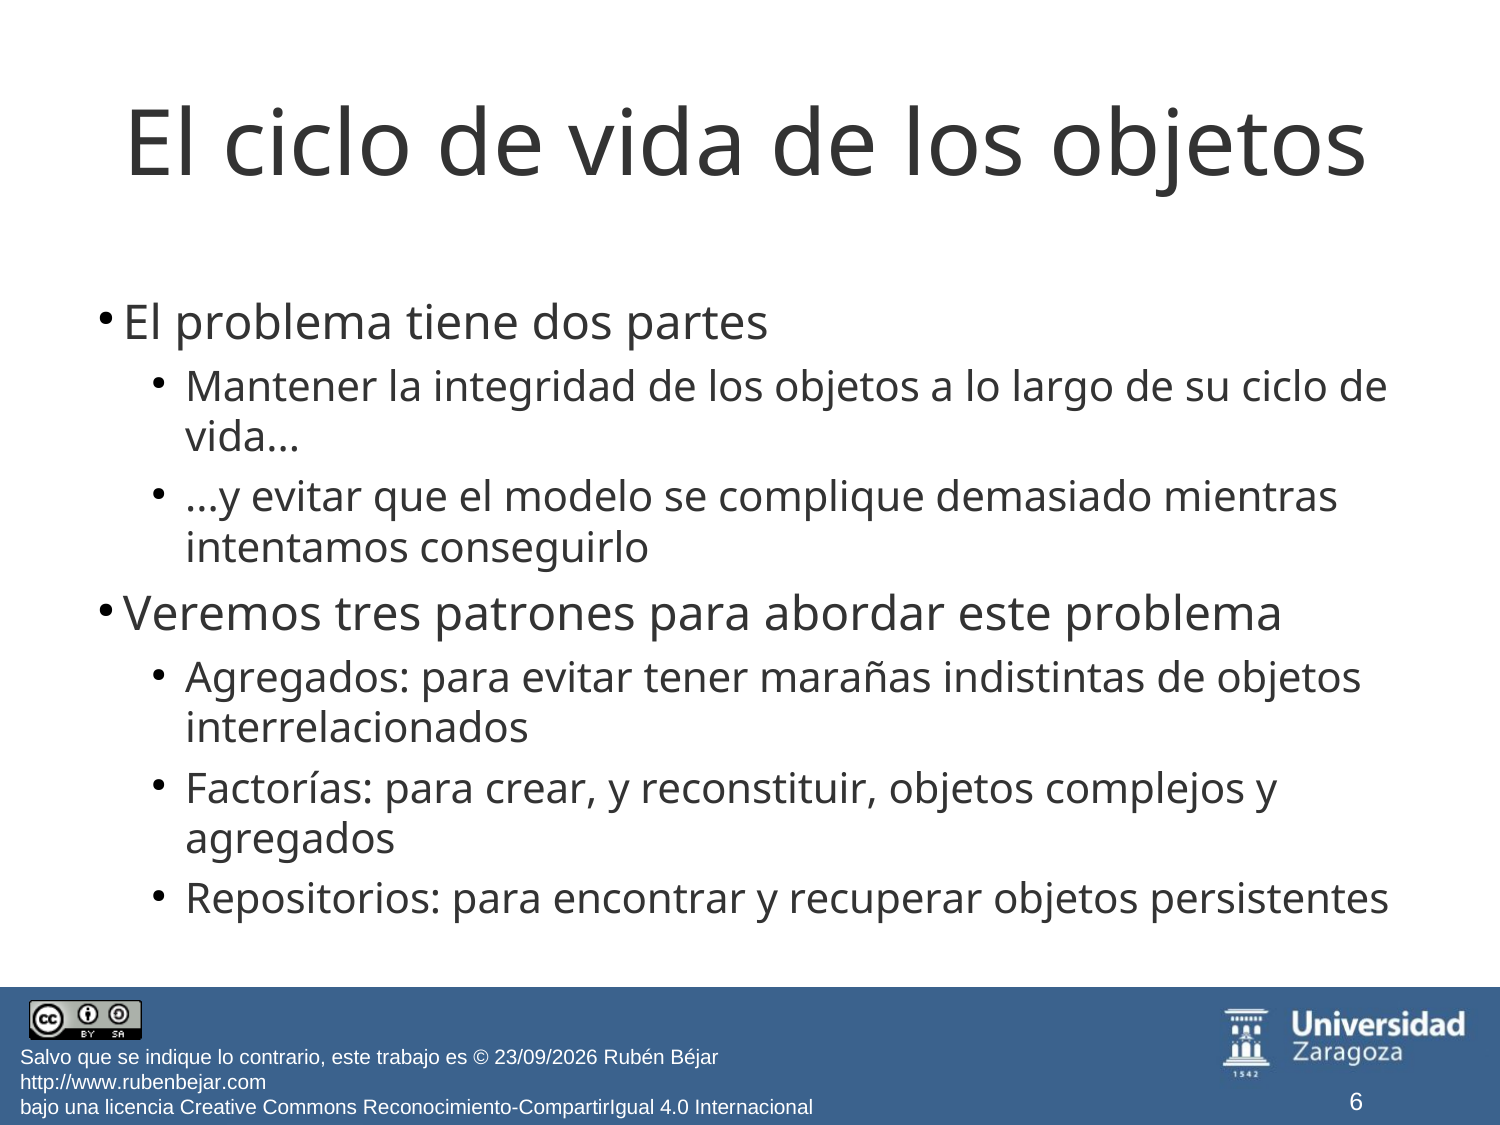

# El ciclo de vida de los objetos
El problema tiene dos partes
Mantener la integridad de los objetos a lo largo de su ciclo de vida...
...y evitar que el modelo se complique demasiado mientras intentamos conseguirlo
Veremos tres patrones para abordar este problema
Agregados: para evitar tener marañas indistintas de objetos interrelacionados
Factorías: para crear, y reconstituir, objetos complejos y agregados
Repositorios: para encontrar y recuperar objetos persistentes